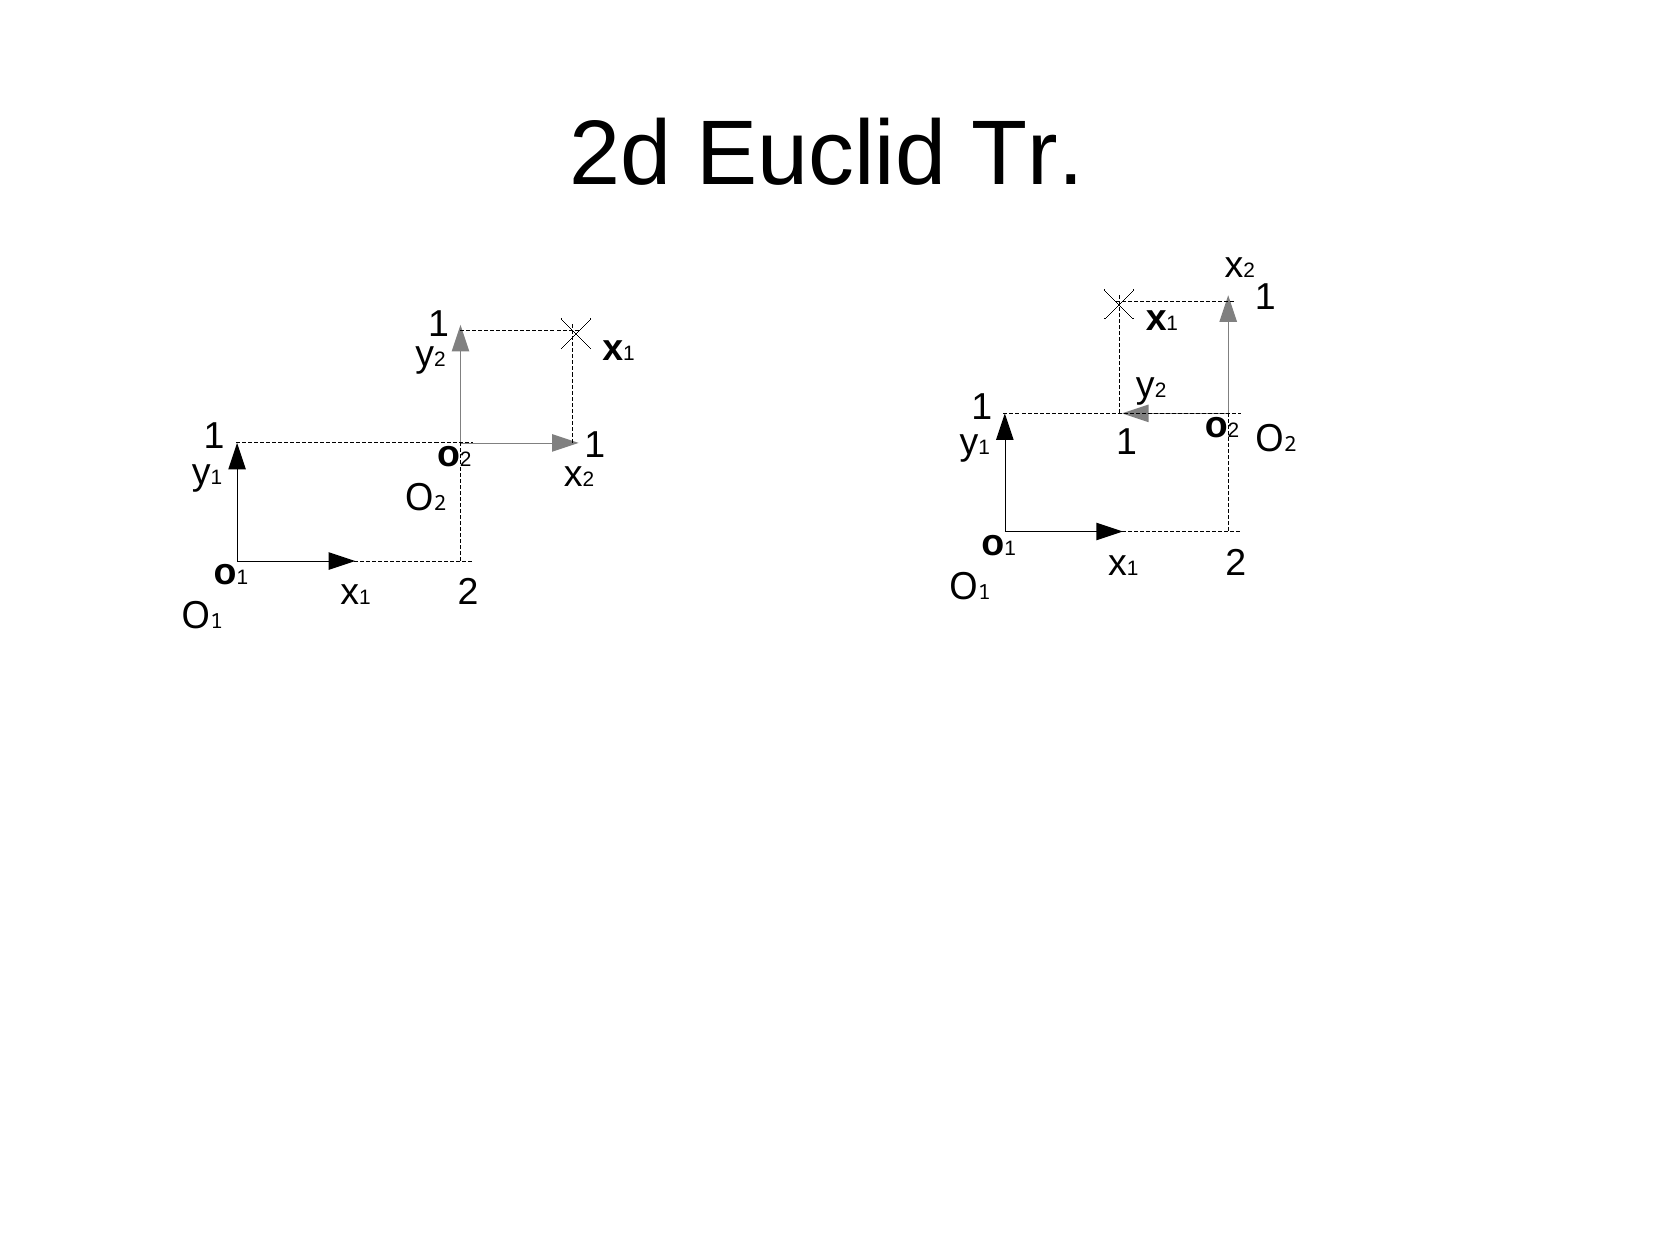

# 2d Euclid Tr.
x2
1
x1
1
x1
y2
o2
x2
O2
y2
1
o2
O2
1
y1
o1
x1
O1
1
1
y1
o1
x1
O1
2
2